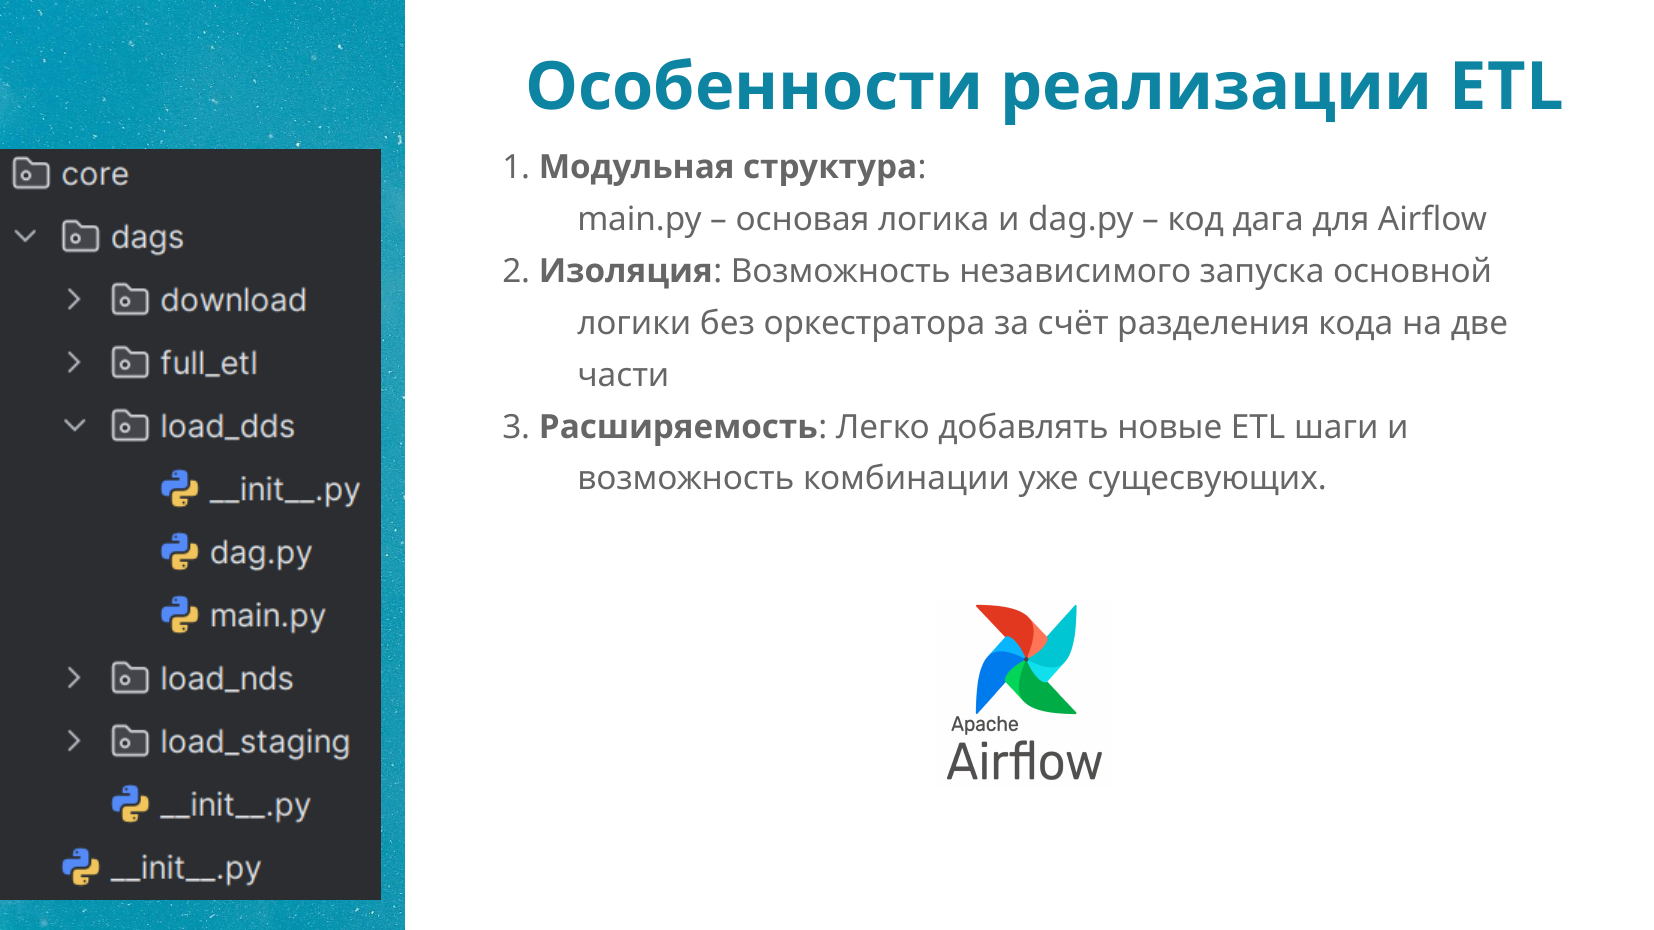

# Особенности реализации ETL
1. Модульная структура:
	main.py – основая логика и dag.py – код дага для Airflow
2. Изоляция: Возможность независимого запуска основной 		логики без оркестратора за счёт разделения кода на две 		части
3. Расширяемость: Легко добавлять новые ETL шаги и 			возможность комбинации уже сущесвующих.